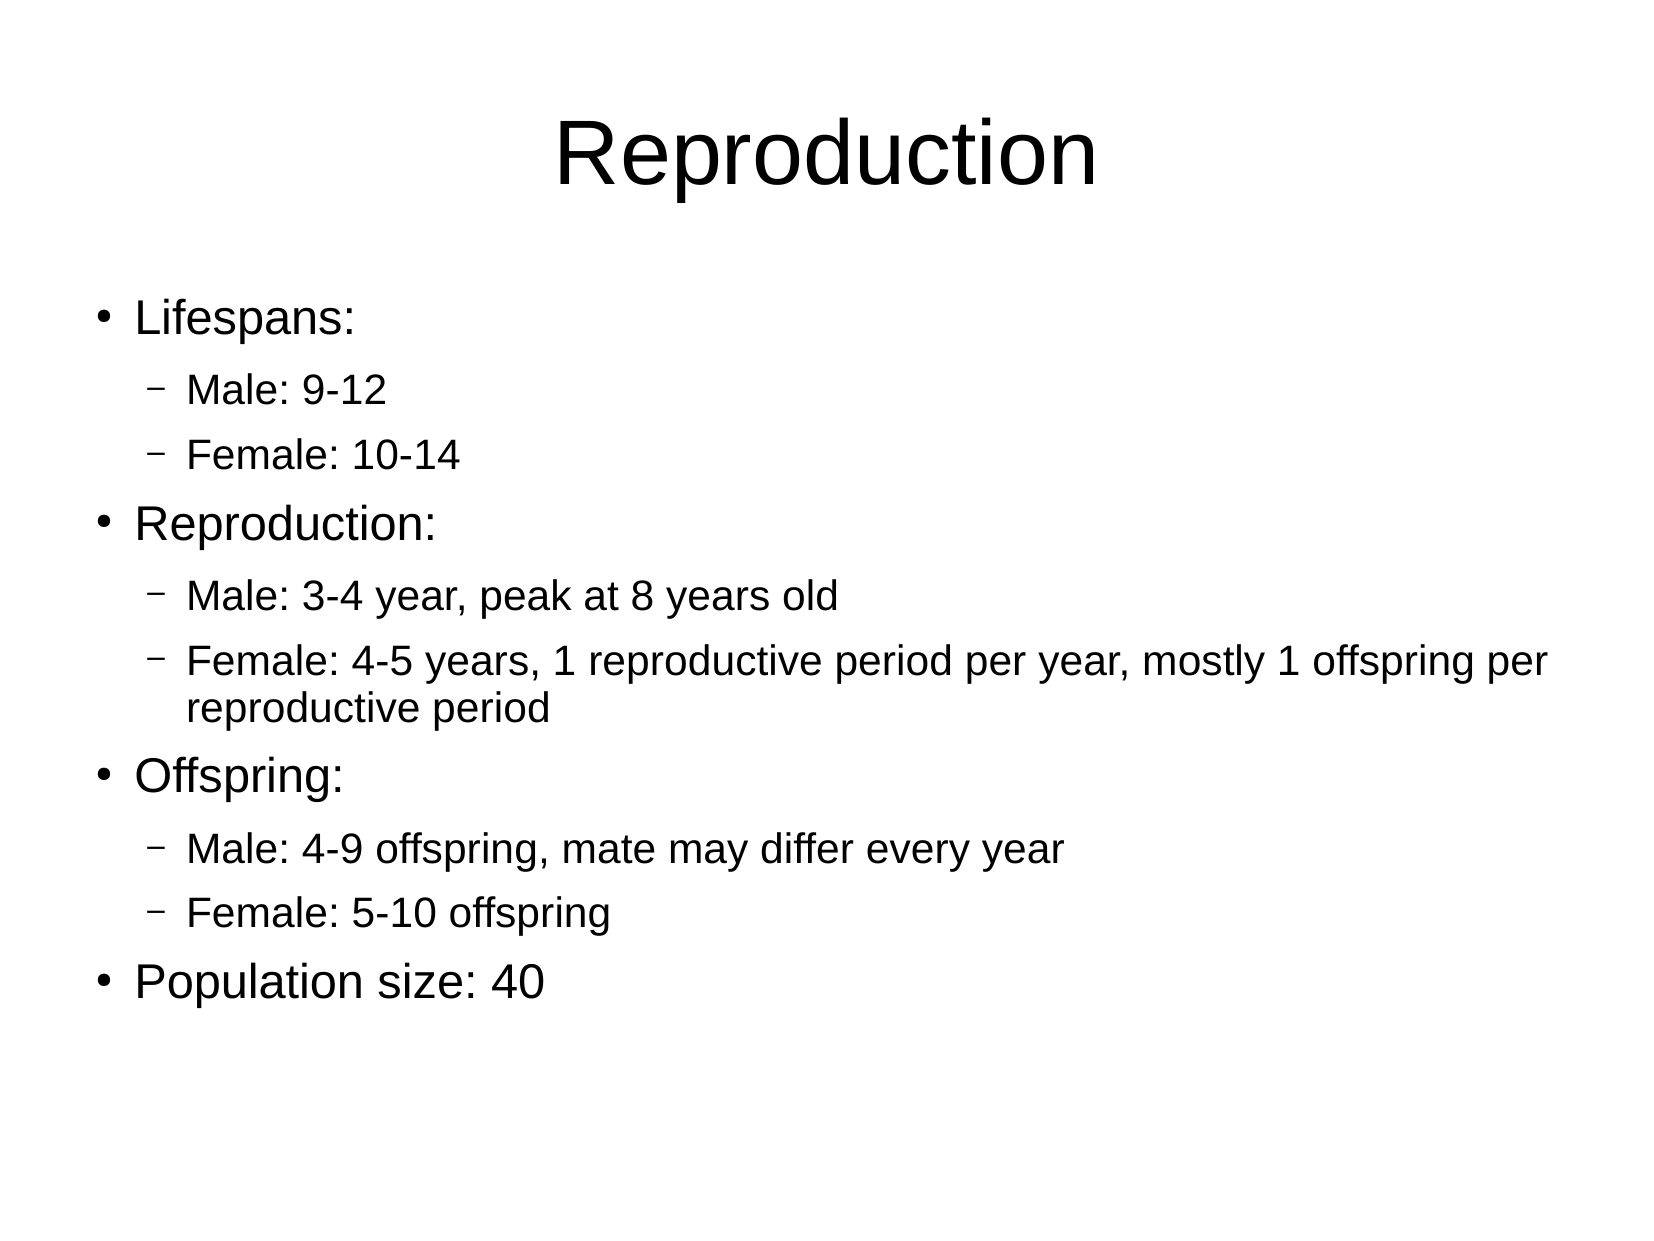

# Reproduction
Lifespans:
Male: 9-12
Female: 10-14
Reproduction:
Male: 3-4 year, peak at 8 years old
Female: 4-5 years, 1 reproductive period per year, mostly 1 offspring per reproductive period
Offspring:
Male: 4-9 offspring, mate may differ every year
Female: 5-10 offspring
Population size: 40